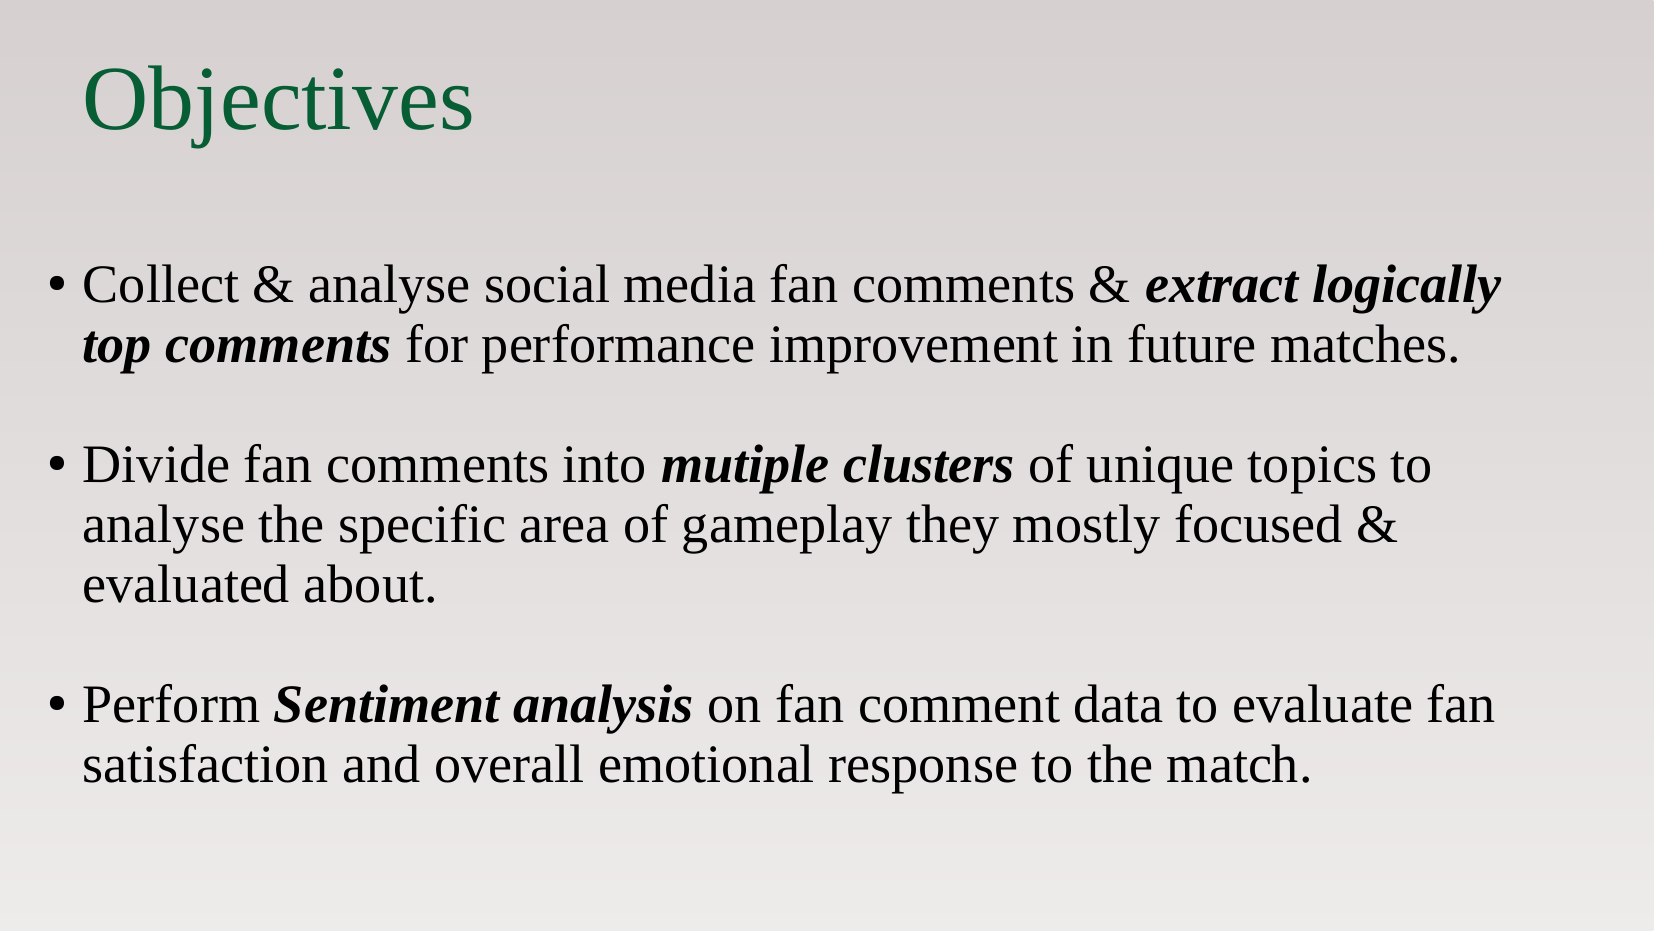

# Objectives
Collect & analyse social media fan comments & extract logically top comments for performance improvement in future matches.
Divide fan comments into mutiple clusters of unique topics to analyse the specific area of gameplay they mostly focused & evaluated about.
Perform Sentiment analysis on fan comment data to evaluate fan satisfaction and overall emotional response to the match.